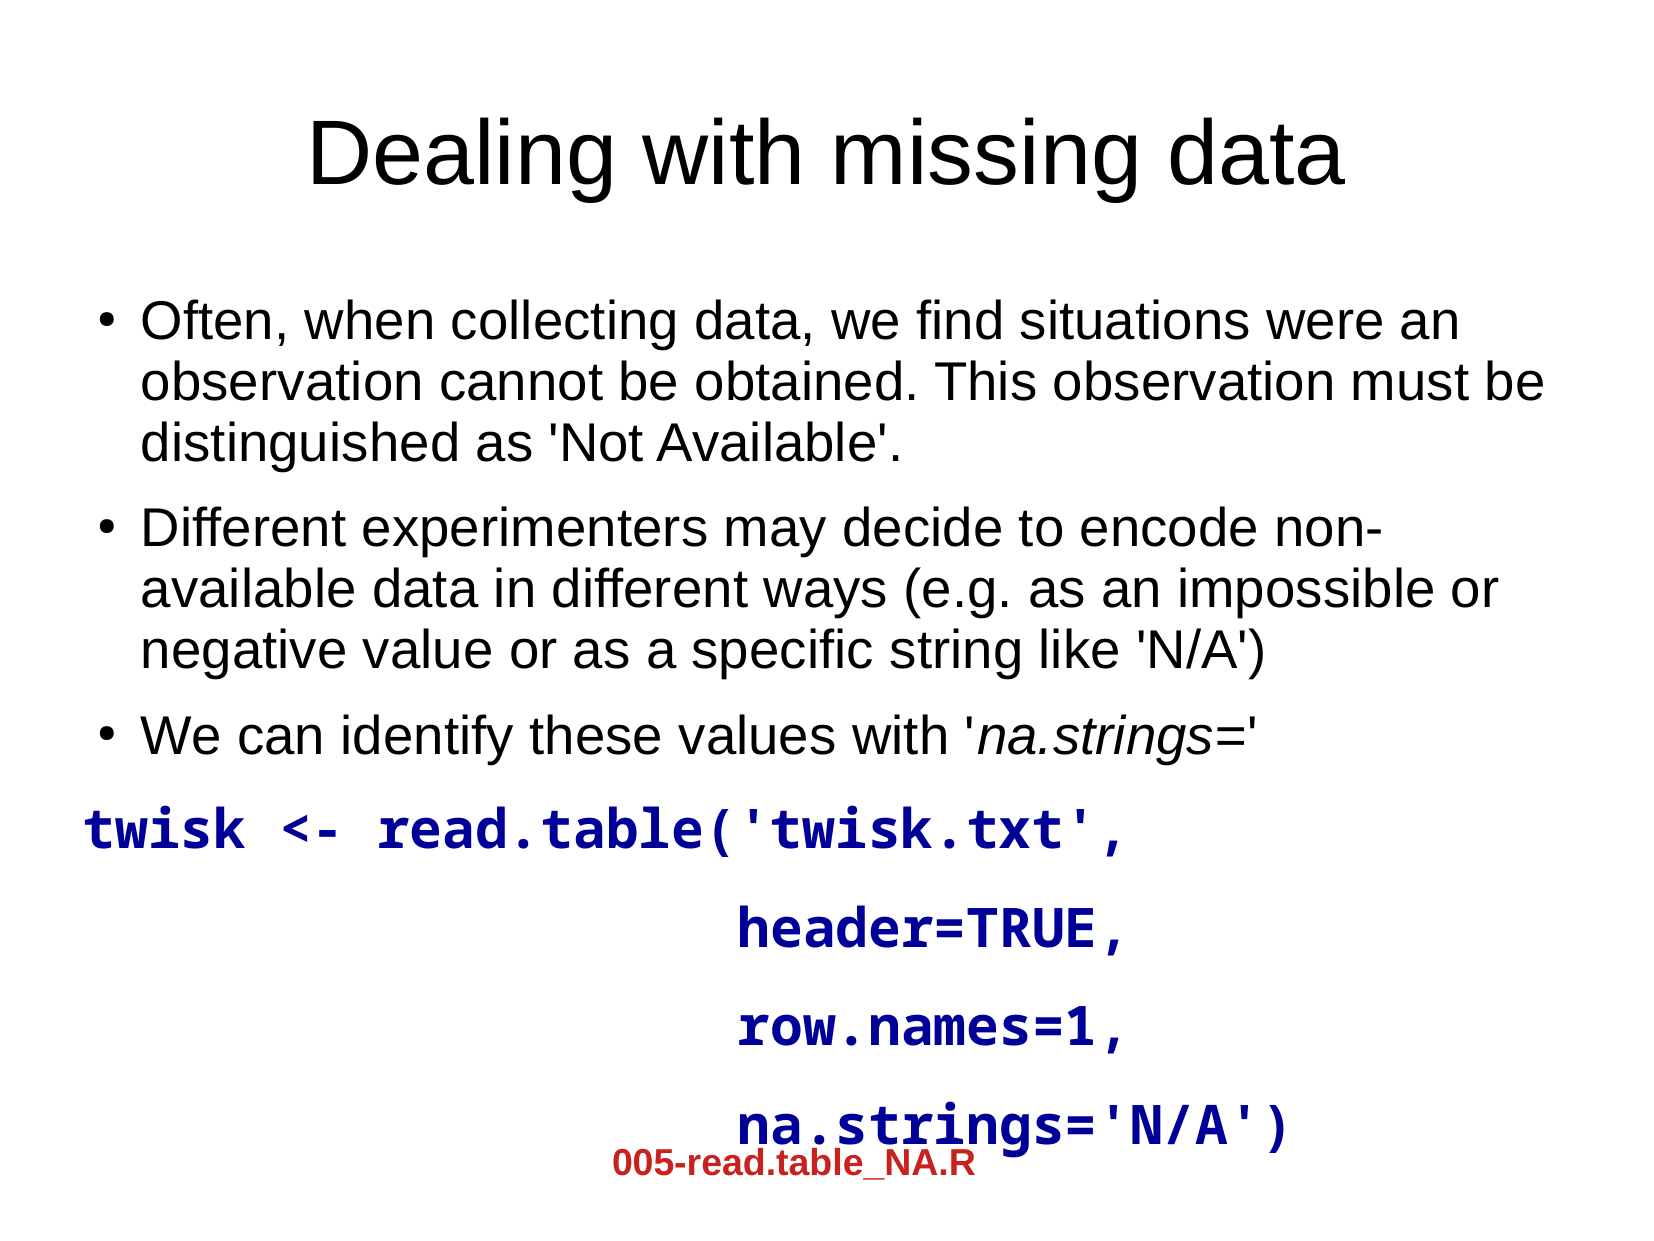

# Dealing with missing data
Often, when collecting data, we find situations were an observation cannot be obtained. This observation must be distinguished as 'Not Available'.
Different experimenters may decide to encode non-available data in different ways (e.g. as an impossible or negative value or as a specific string like 'N/A')
We can identify these values with 'na.strings='
twisk <- read.table('twisk.txt',
 header=TRUE,
 row.names=1,
 na.strings='N/A')
005-read.table_NA.R